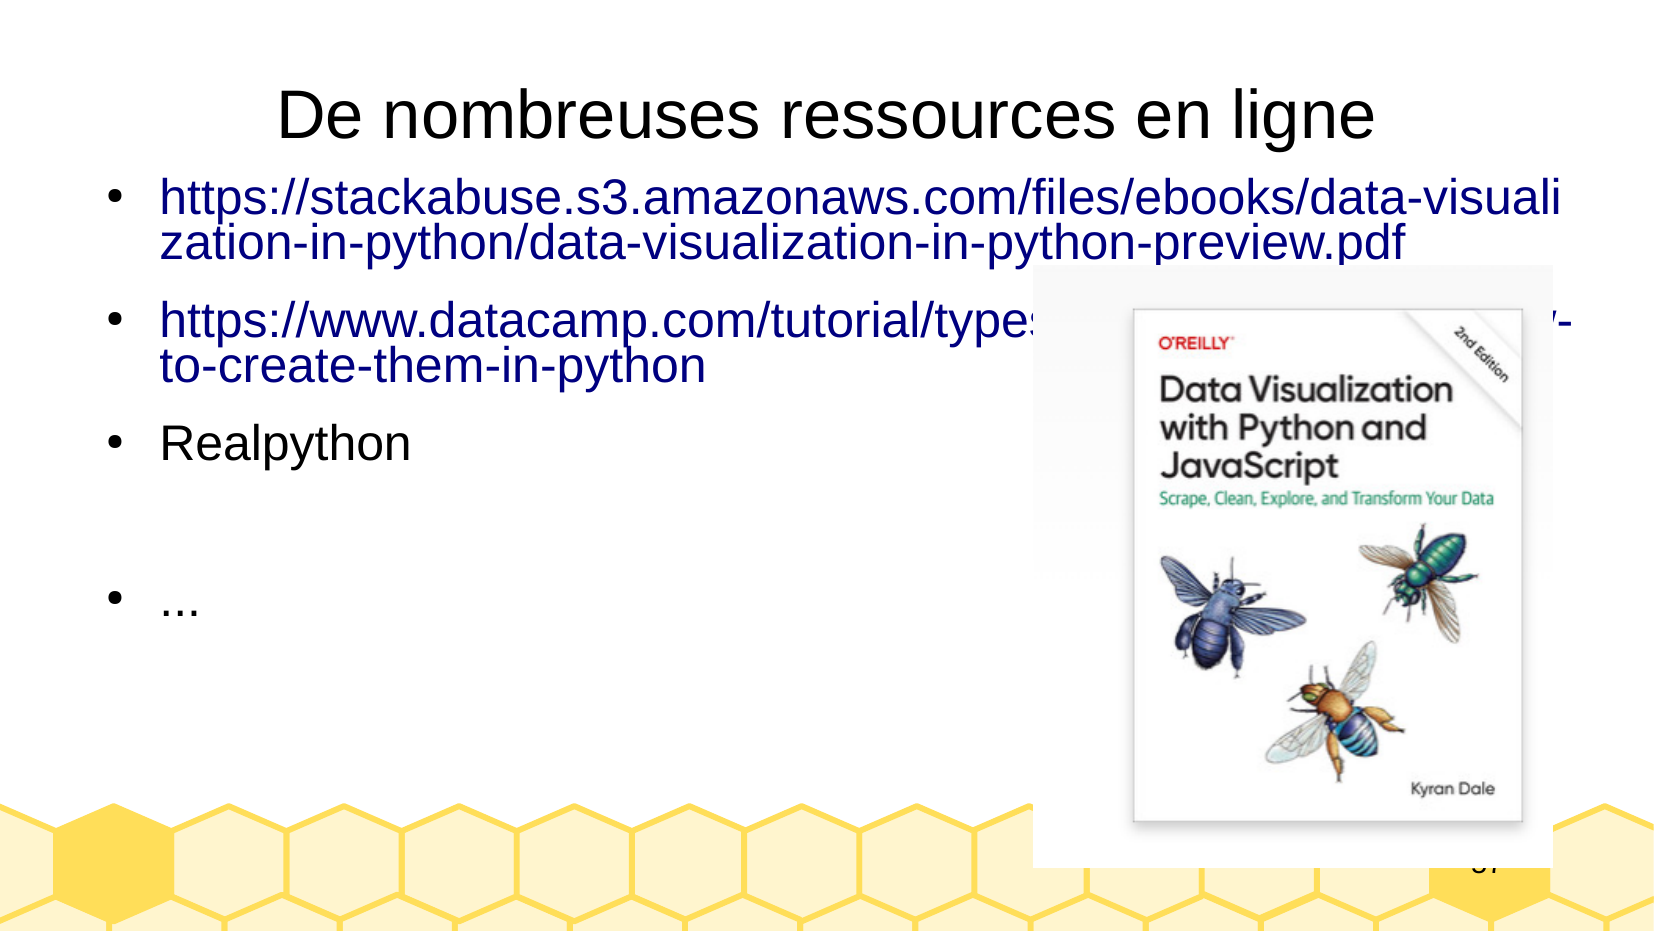

# De nombreuses ressources en ligne
https://stackabuse.s3.amazonaws.com/files/ebooks/data-visualization-in-python/data-visualization-in-python-preview.pdf
https://www.datacamp.com/tutorial/types-of-data-plots-and-how-to-create-them-in-python
Realpython
...